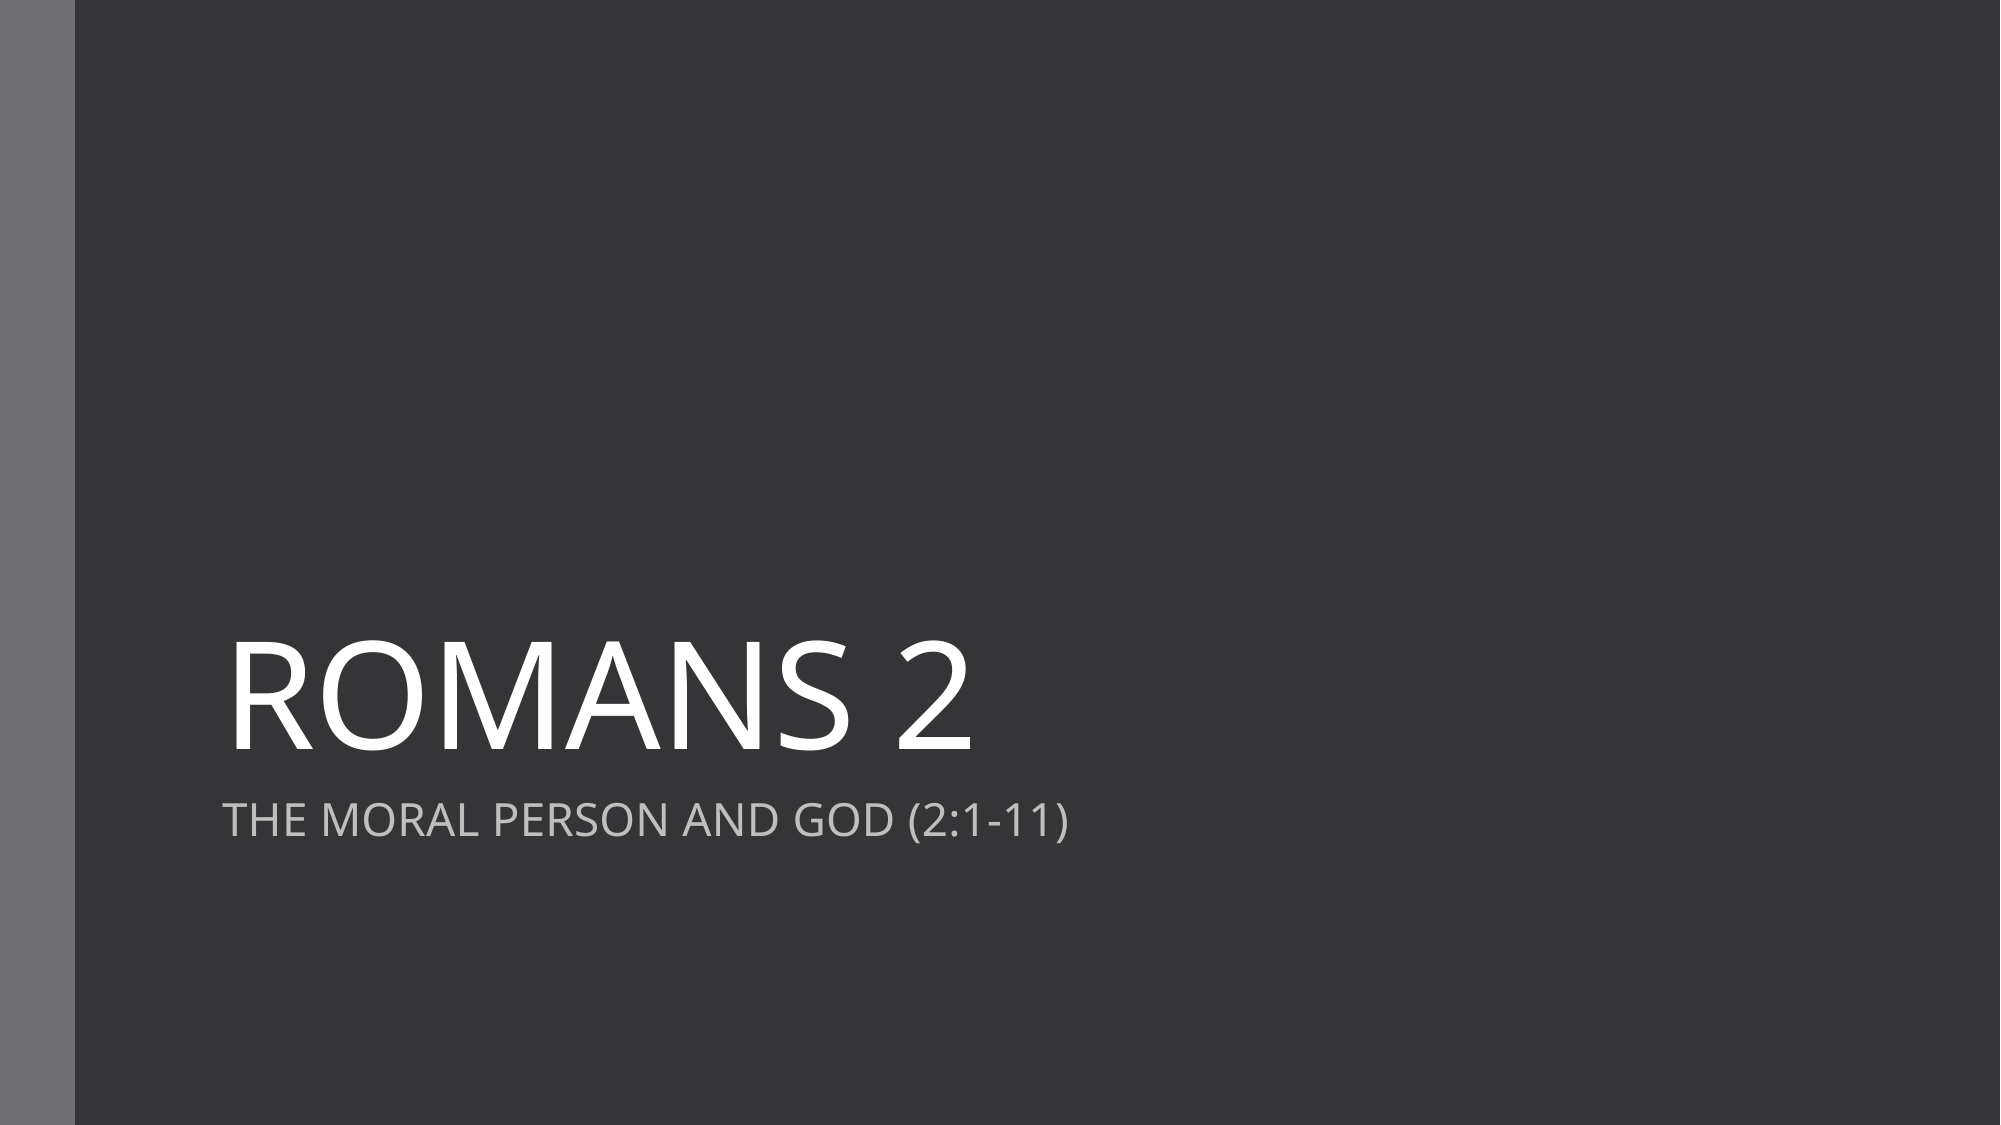

# ROMANS 2
THE MORAL PERSON AND GOD (2:1-11)